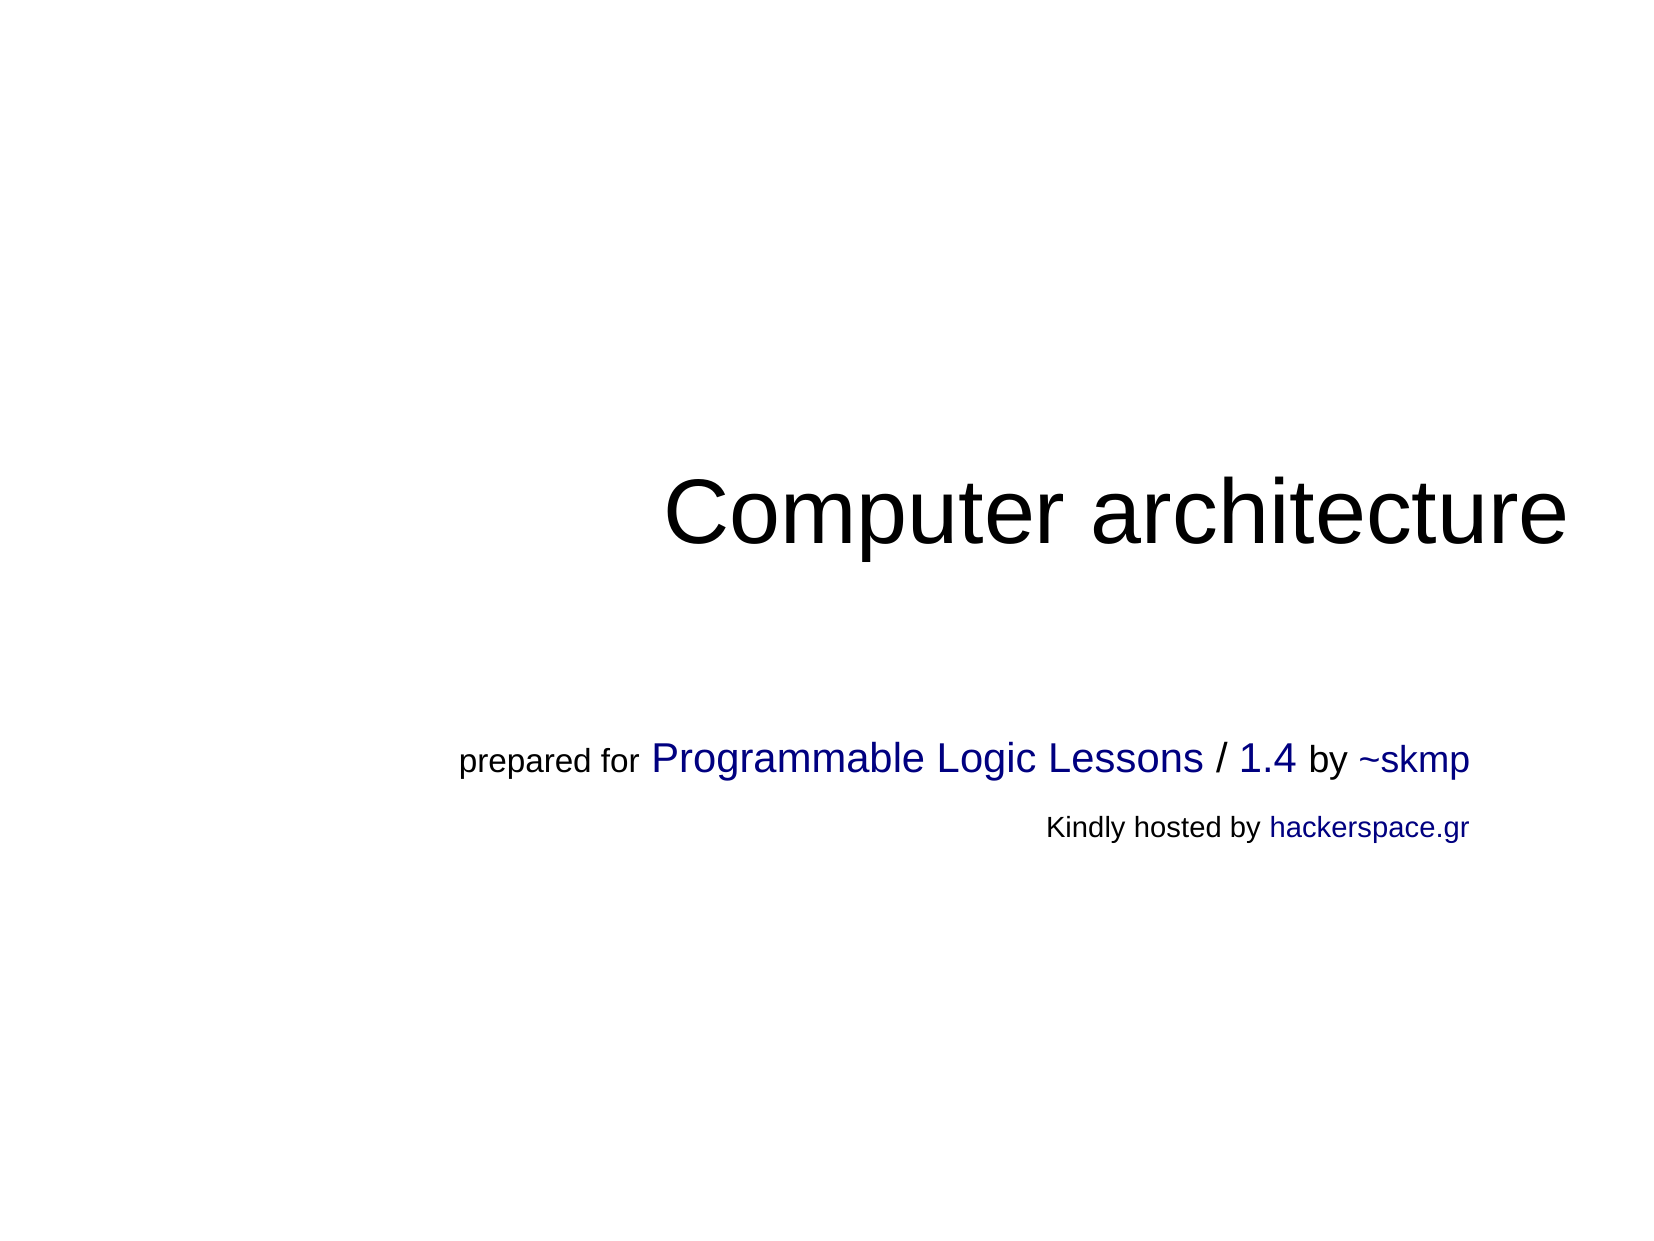

# Computer architecture
prepared for Programmable Logic Lessons / 1.4 by ~skmp
Kindly hosted by hackerspace.gr